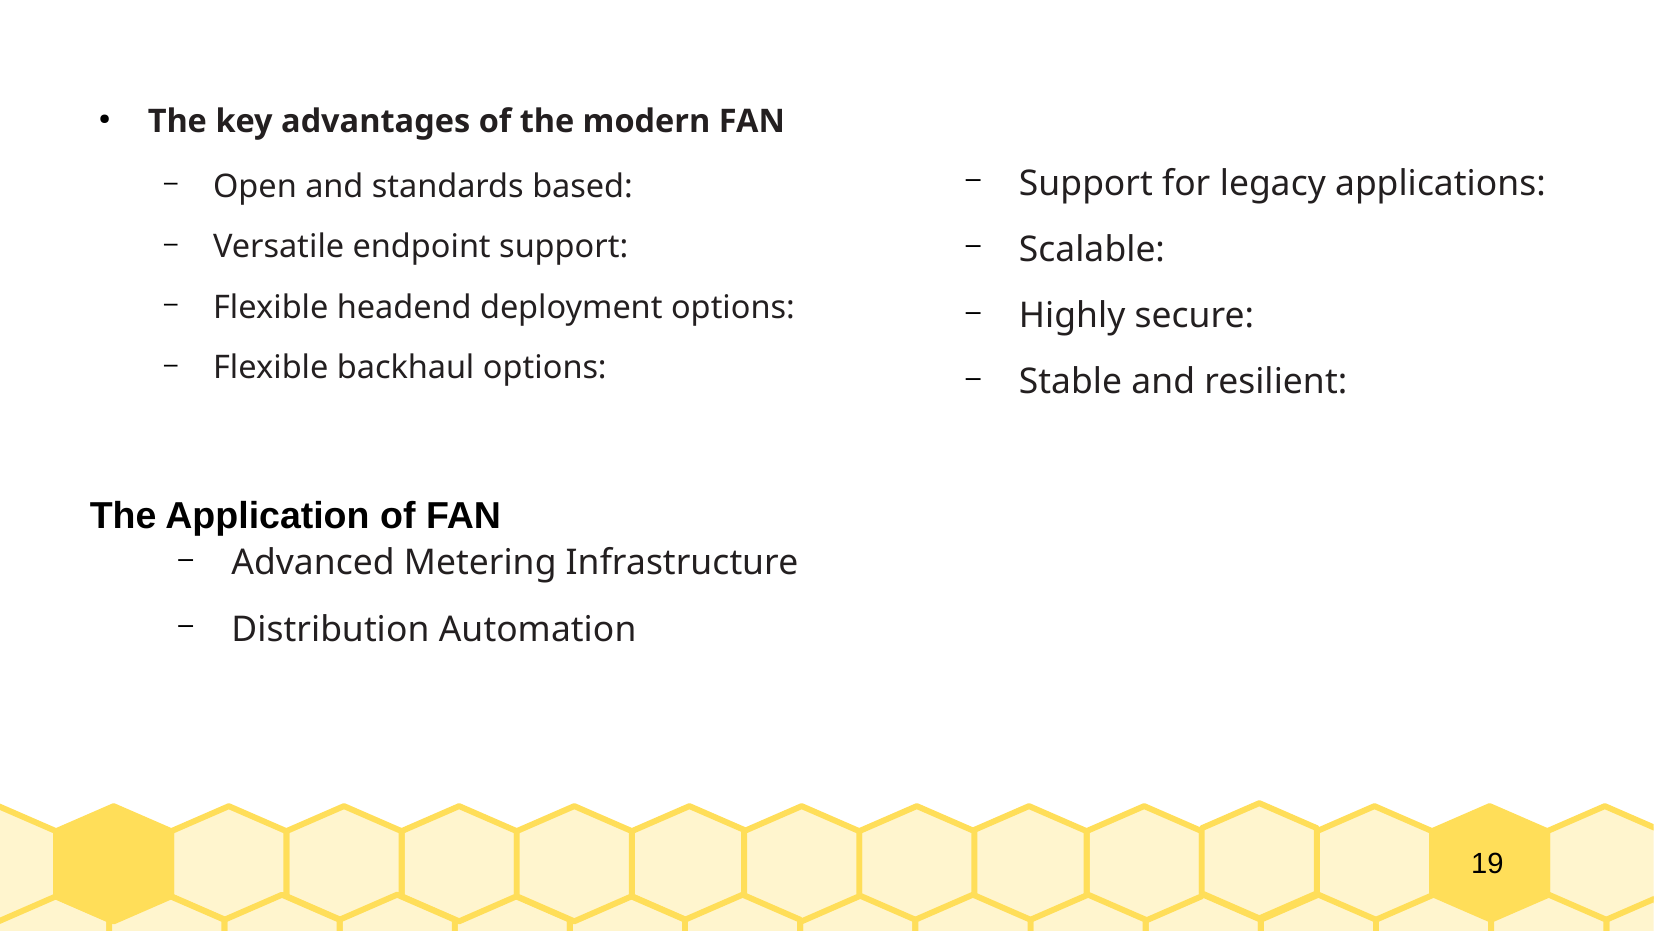

# The key advantages of the modern FAN
Open and standards based:
Versatile endpoint support:
Flexible headend deployment options:
Flexible backhaul options:
Support for legacy applications:
Scalable:
Highly secure:
Stable and resilient:
The Application of FAN
Advanced Metering Infrastructure
Distribution Automation